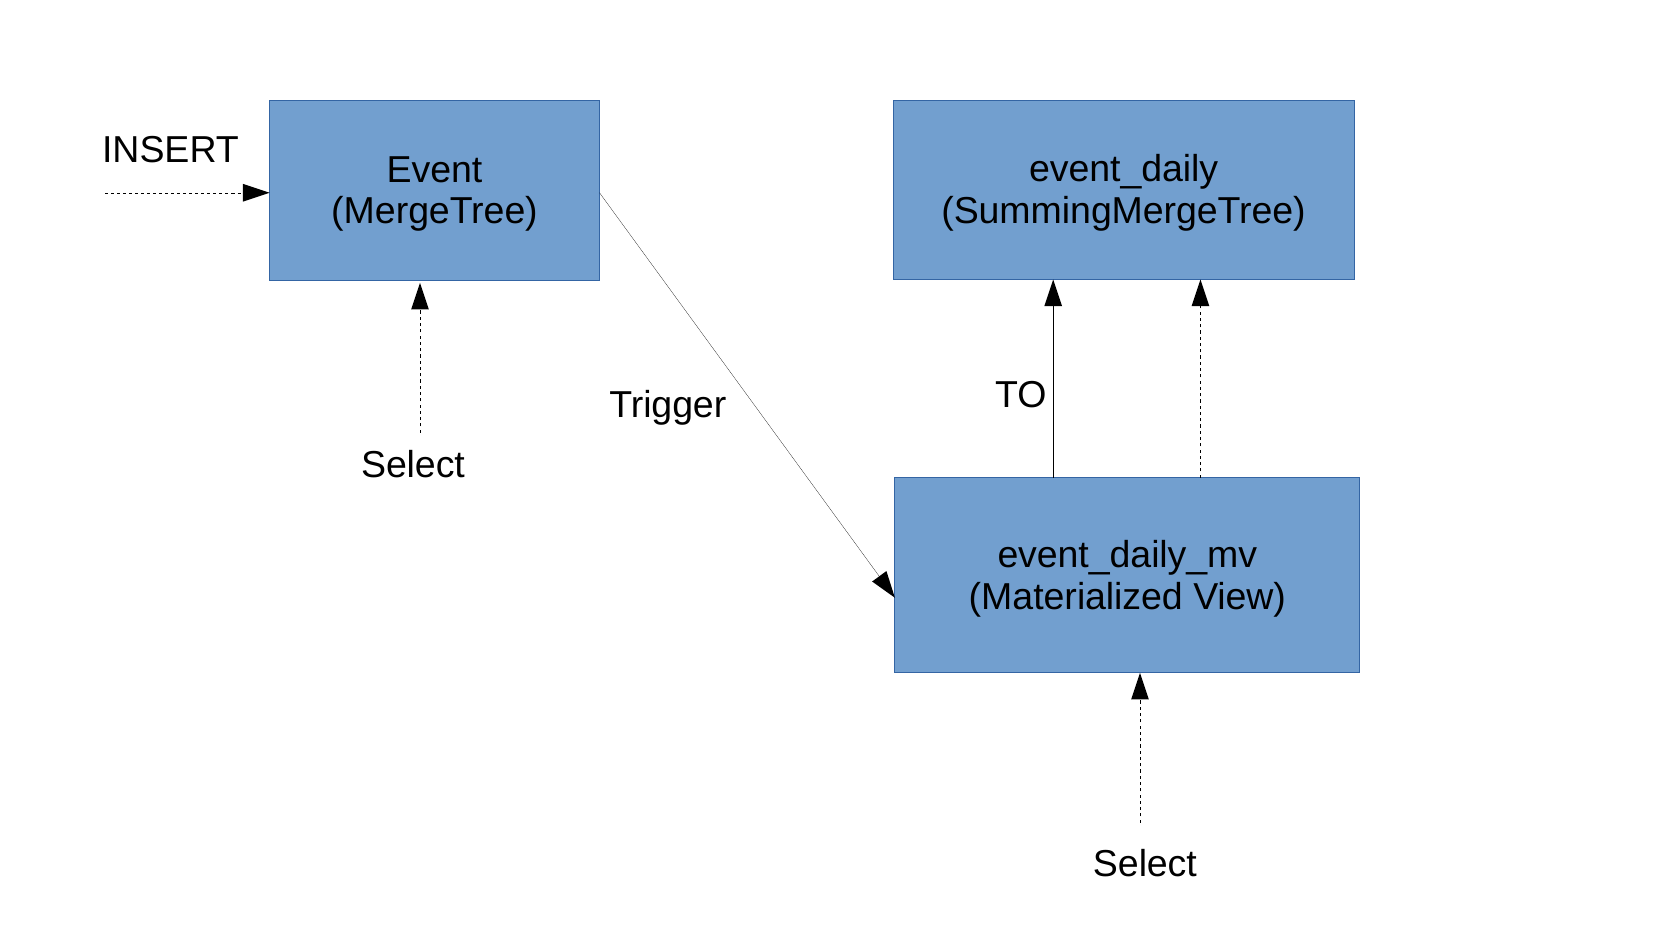

Event
(MergeTree)
event_daily
(SummingMergeTree)
INSERT
TO
Trigger
Select
event_daily_mv
(Materialized View)
Select